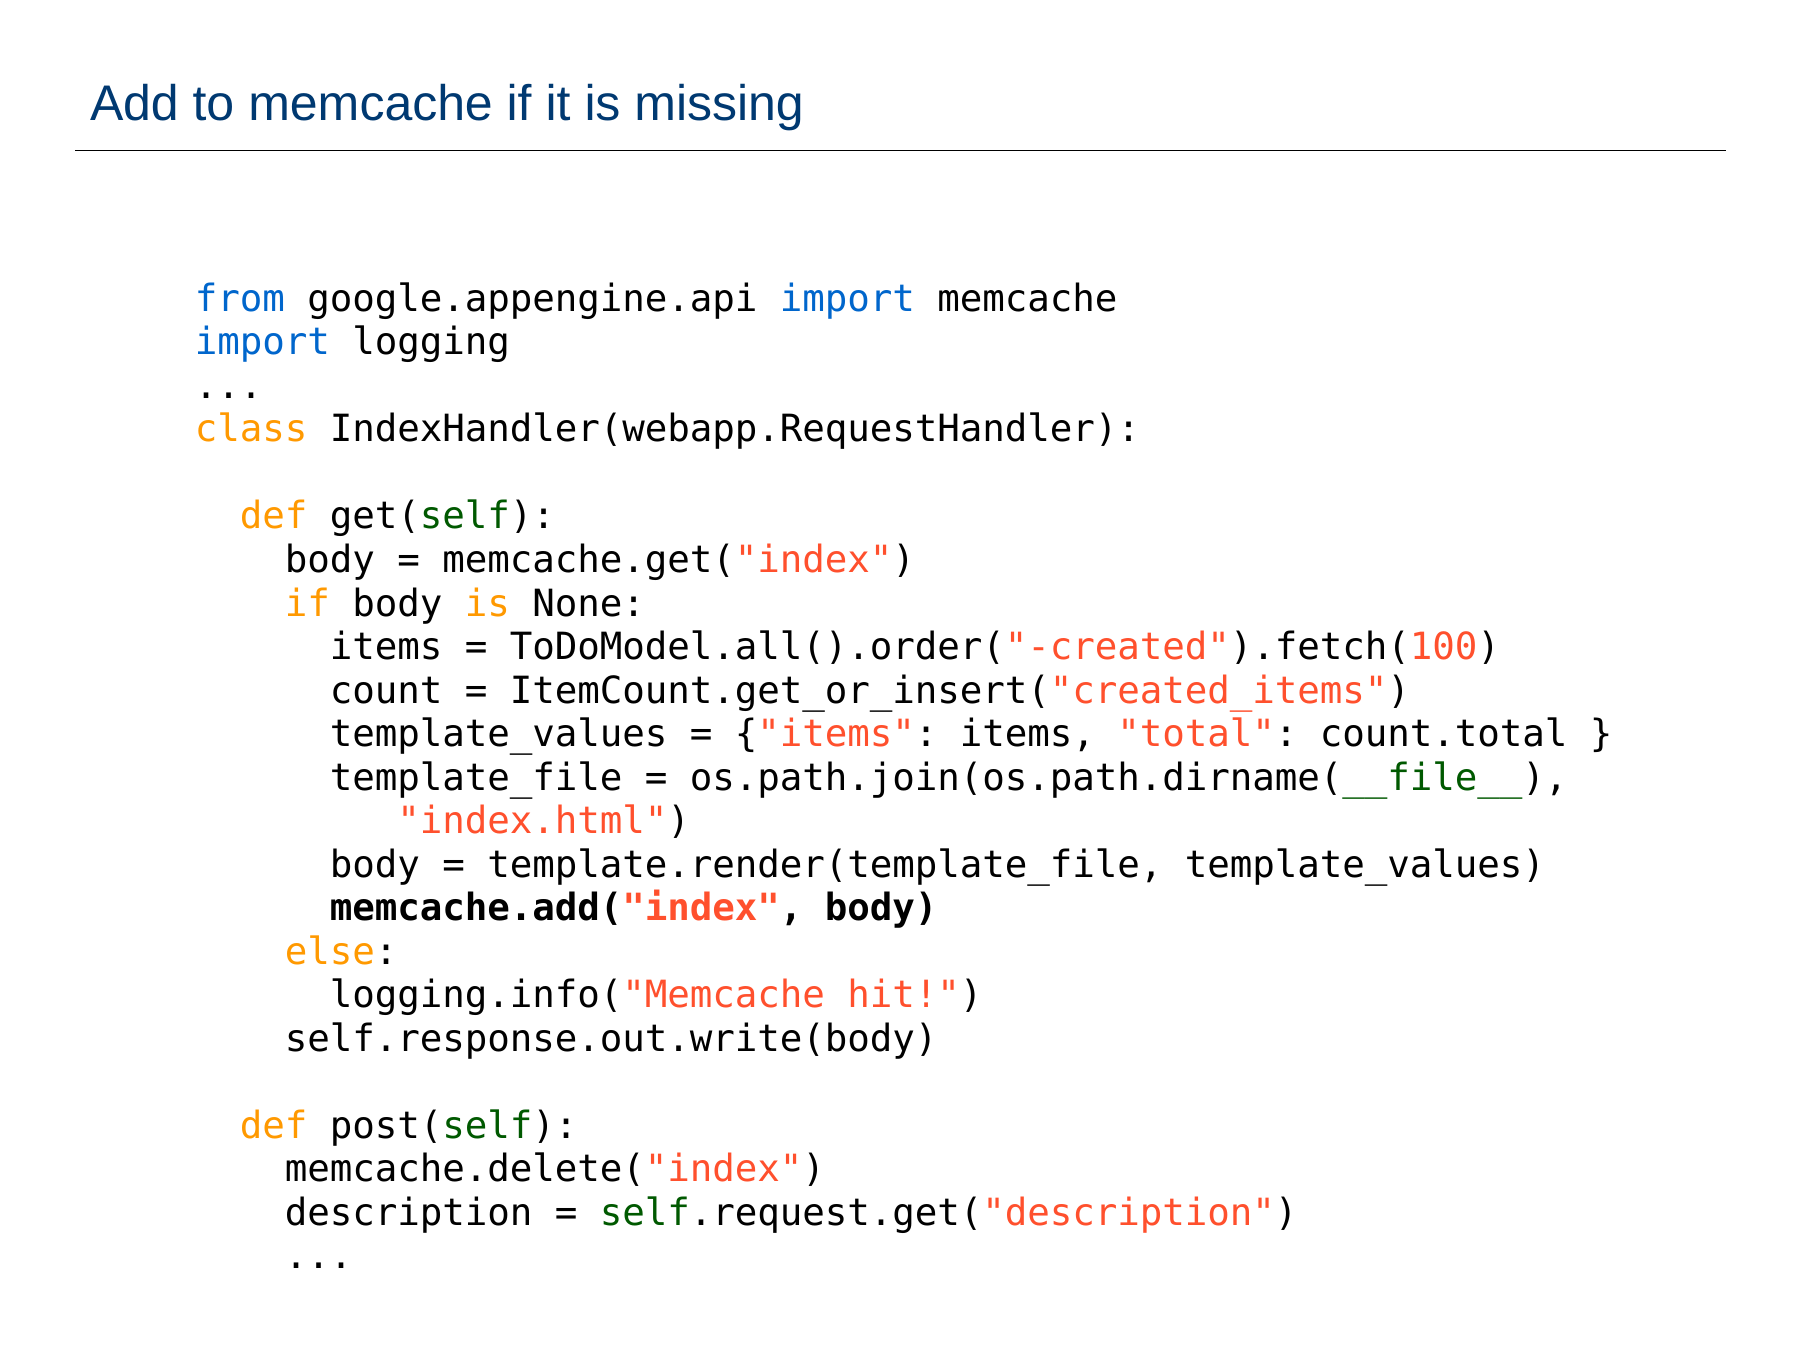

# Add to memcache if it is missing
from google.appengine.api import memcache
import logging
...
class IndexHandler(webapp.RequestHandler):
 def get(self):
 body = memcache.get("index")
 if body is None:
 items = ToDoModel.all().order("-created").fetch(100)
 count = ItemCount.get_or_insert("created_items")
 template_values = {"items": items, "total": count.total }
 template_file = os.path.join(os.path.dirname(__file__),
 "index.html")
 body = template.render(template_file, template_values)
 memcache.add("index", body)
 else:
 logging.info("Memcache hit!")
 self.response.out.write(body)
 def post(self):
 memcache.delete("index")
 description = self.request.get("description")
 ...